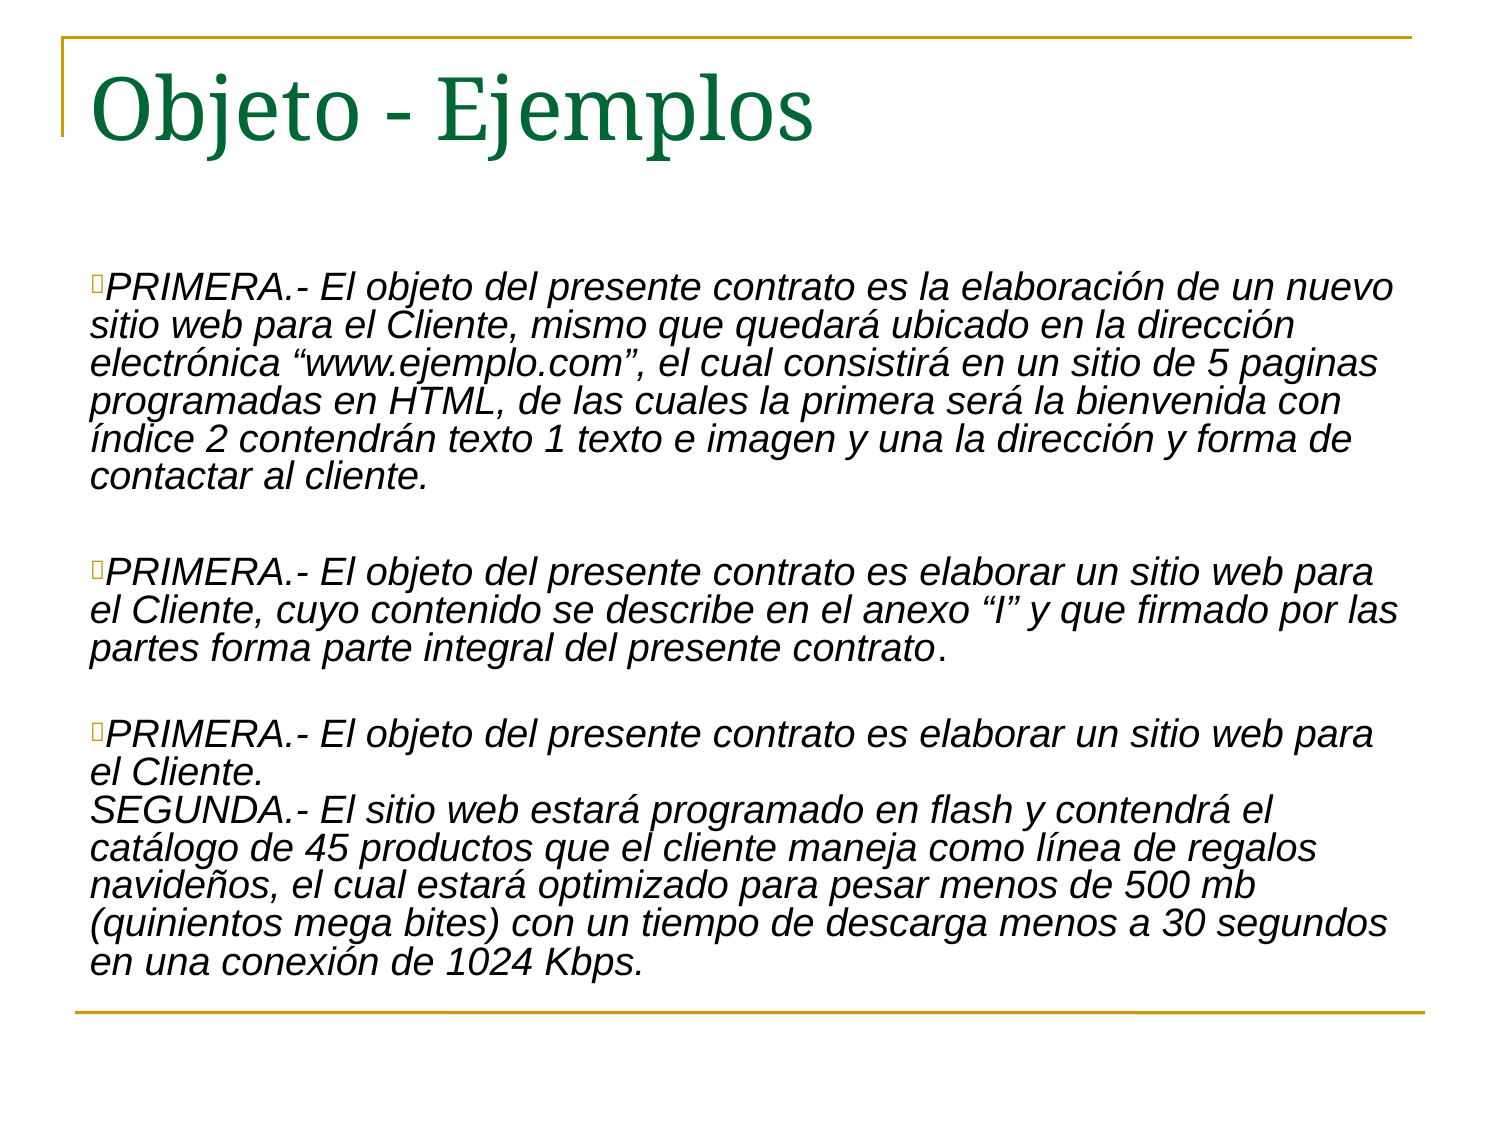

# Objeto - Ejemplos
PRIMERA.- El objeto del presente contrato es la elaboración de un nuevo sitio web para el Cliente, mismo que quedará ubicado en la dirección electrónica “www.ejemplo.com”, el cual consistirá en un sitio de 5 paginas programadas en HTML, de las cuales la primera será la bienvenida con índice 2 contendrán texto 1 texto e imagen y una la dirección y forma de contactar al cliente.
PRIMERA.- El objeto del presente contrato es elaborar un sitio web para el Cliente, cuyo contenido se describe en el anexo “I” y que firmado por las partes forma parte integral del presente contrato.
PRIMERA.- El objeto del presente contrato es elaborar un sitio web para el Cliente.
SEGUNDA.- El sitio web estará programado en flash y contendrá el catálogo de 45 productos que el cliente maneja como línea de regalos navideños, el cual estará optimizado para pesar menos de 500 mb (quinientos mega bites) con un tiempo de descarga menos a 30 segundos en una conexión de 1024 Kbps.